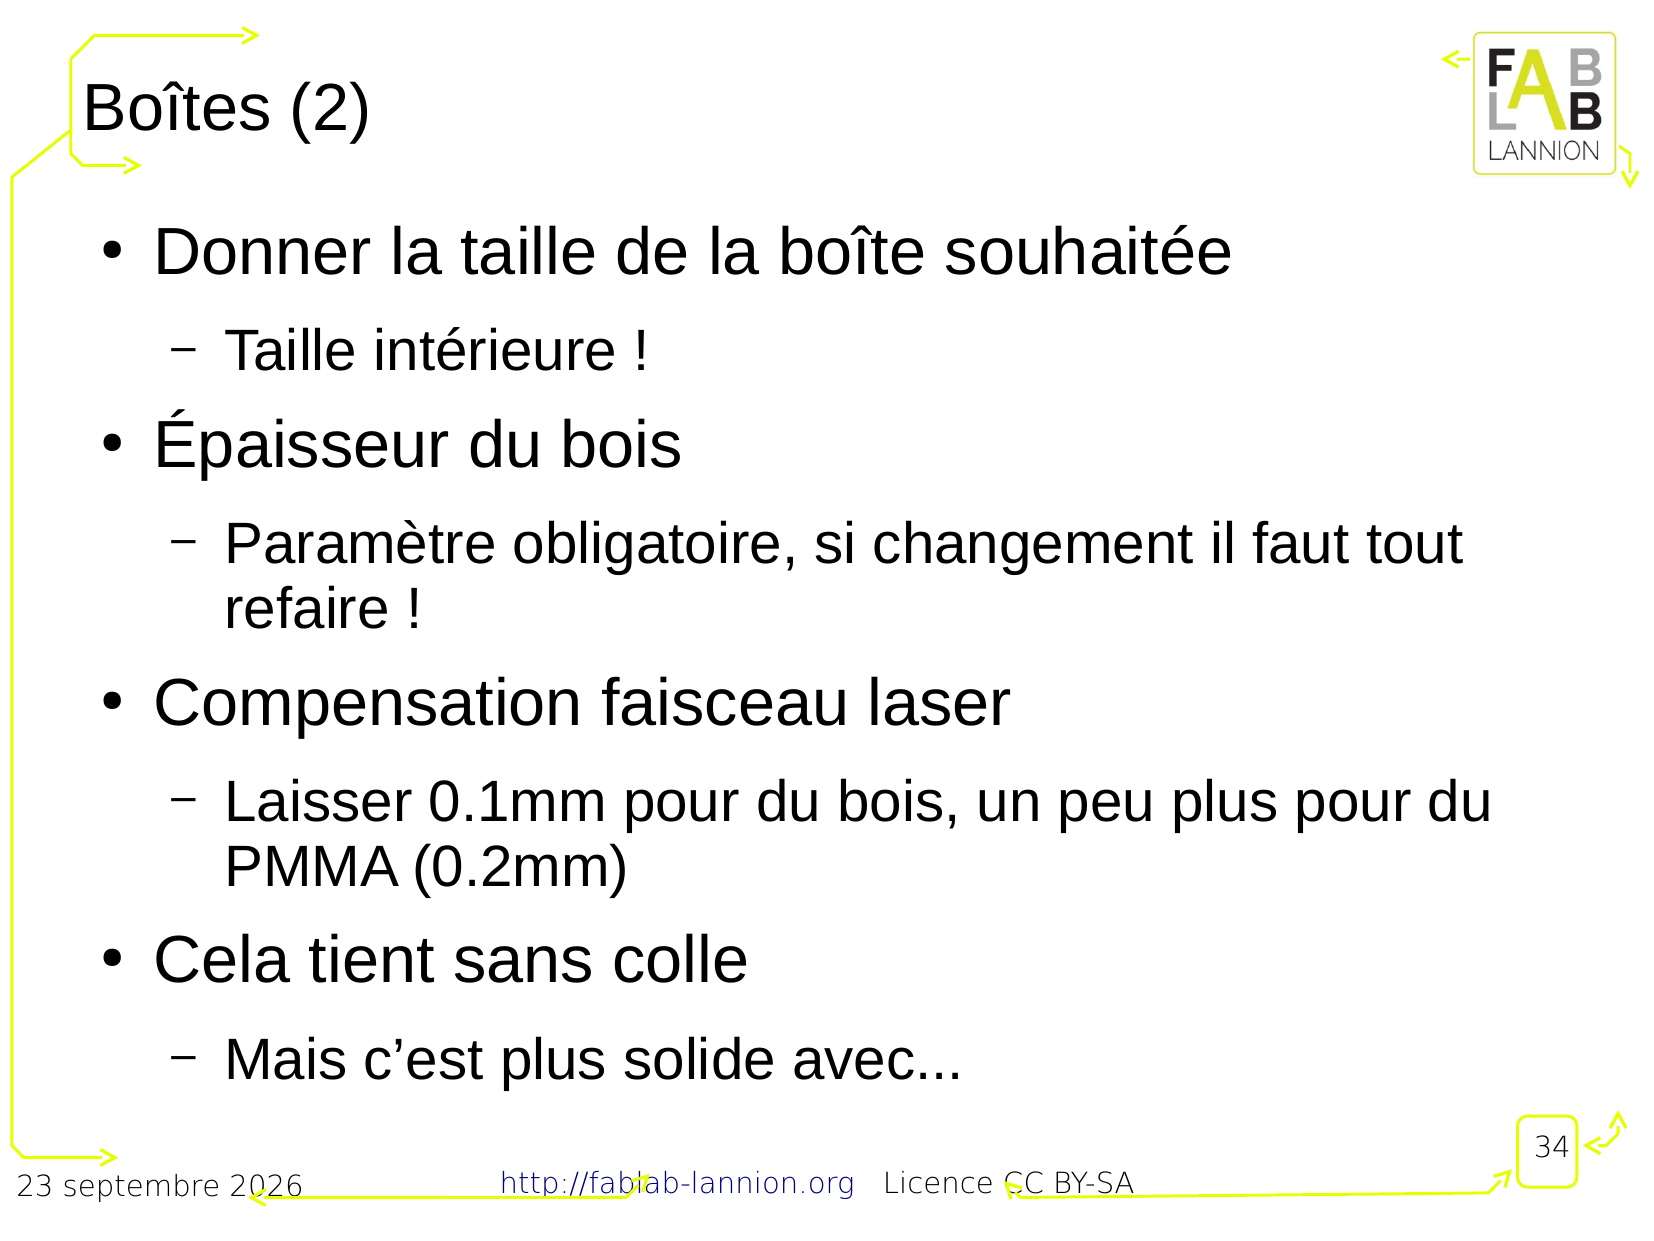

# Boîtes (2)
Donner la taille de la boîte souhaitée
Taille intérieure !
Épaisseur du bois
Paramètre obligatoire, si changement il faut tout refaire !
Compensation faisceau laser
Laisser 0.1mm pour du bois, un peu plus pour du PMMA (0.2mm)
Cela tient sans colle
Mais c’est plus solide avec...
34